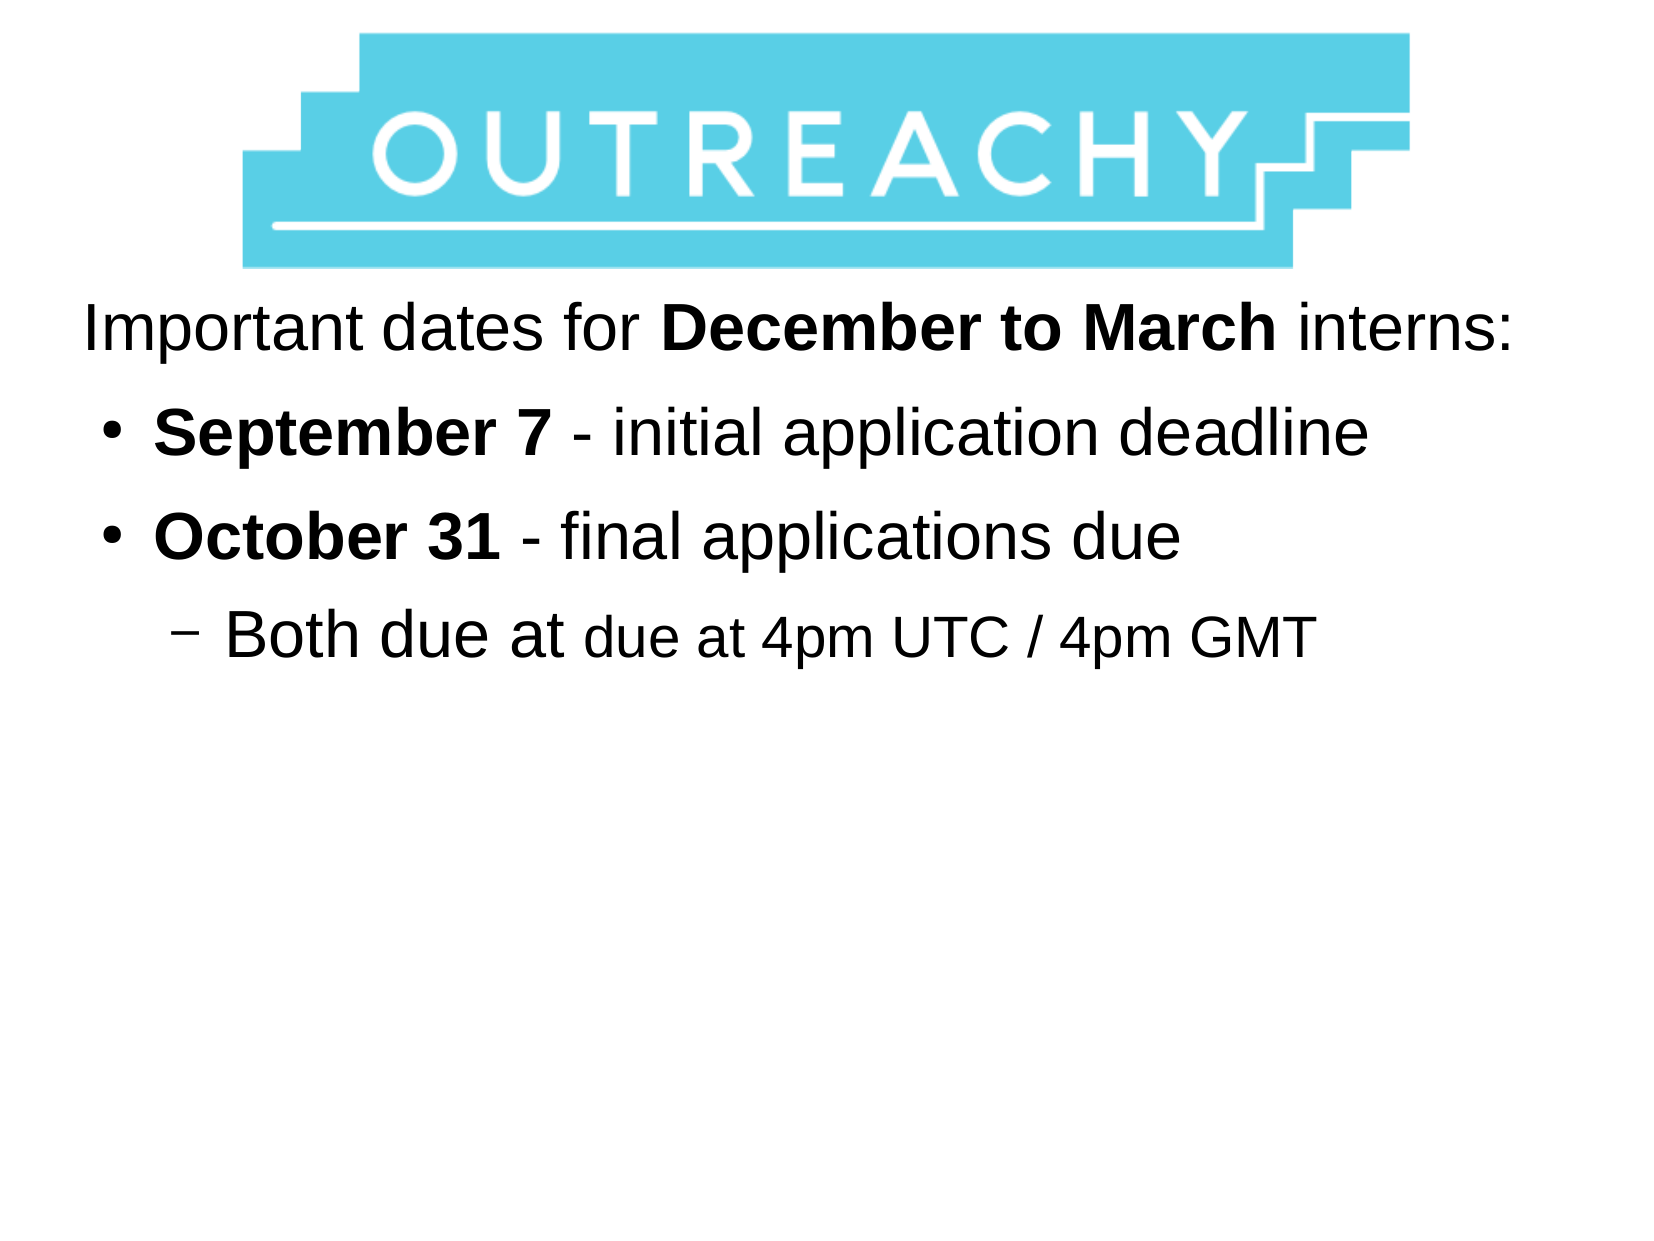

# Outreachy
Important dates for December to March interns:
September 7 - initial application deadline
October 31 - final applications due
Both due at due at 4pm UTC / 4pm GMT